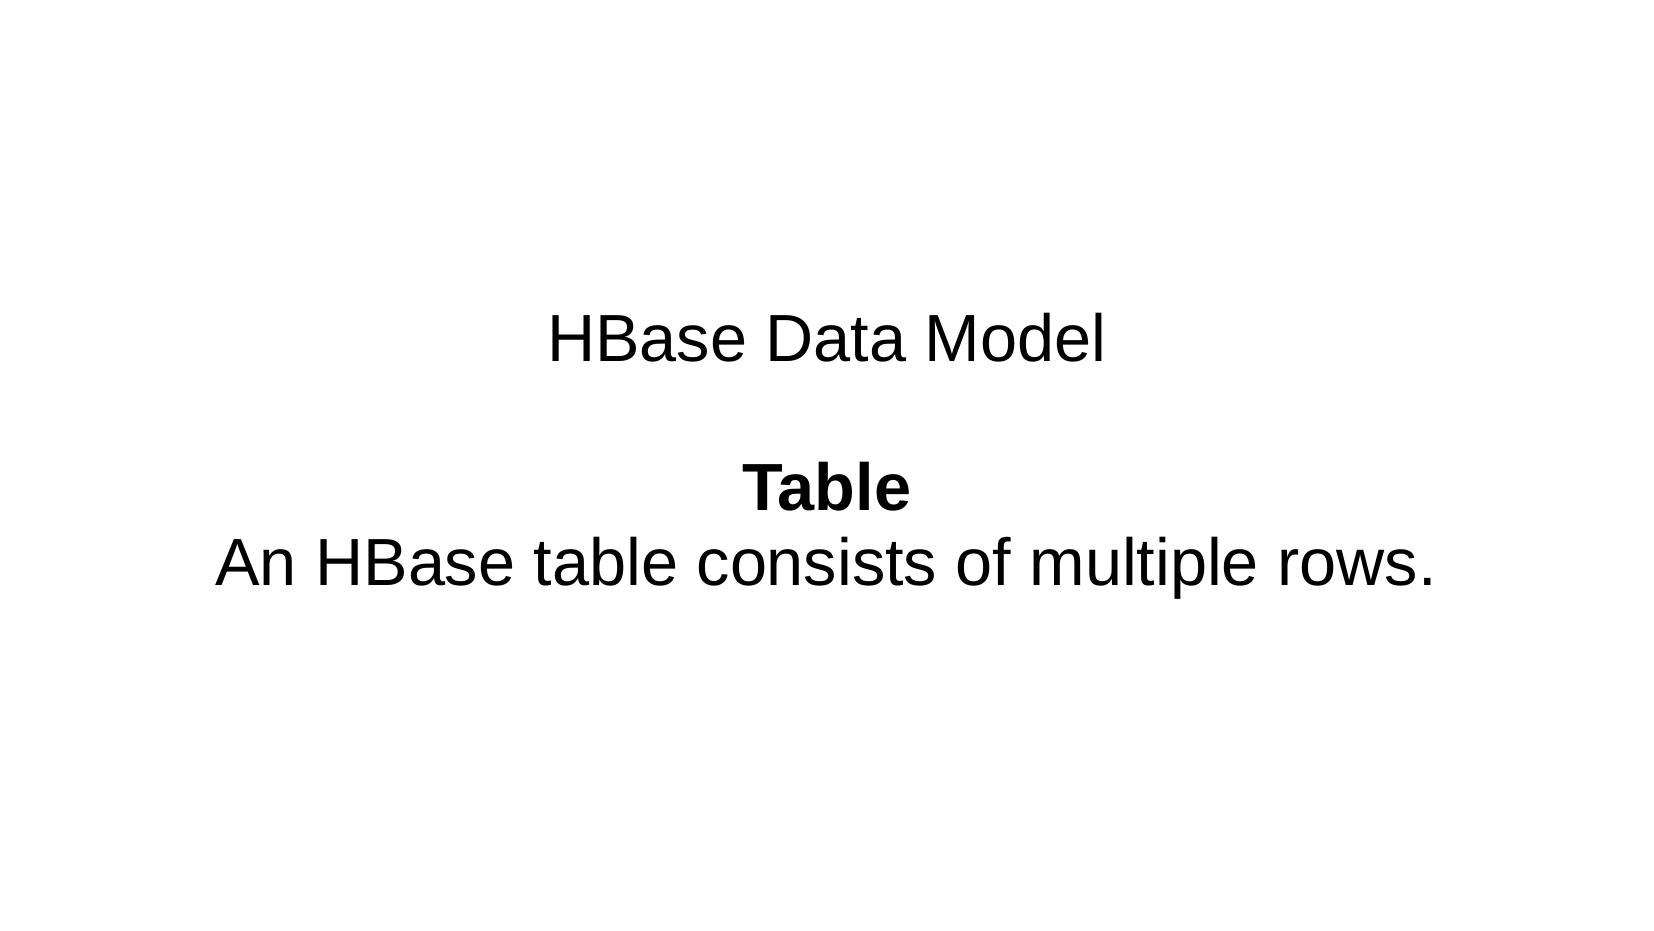

# HBase Data Model
Table
An HBase table consists of multiple rows.